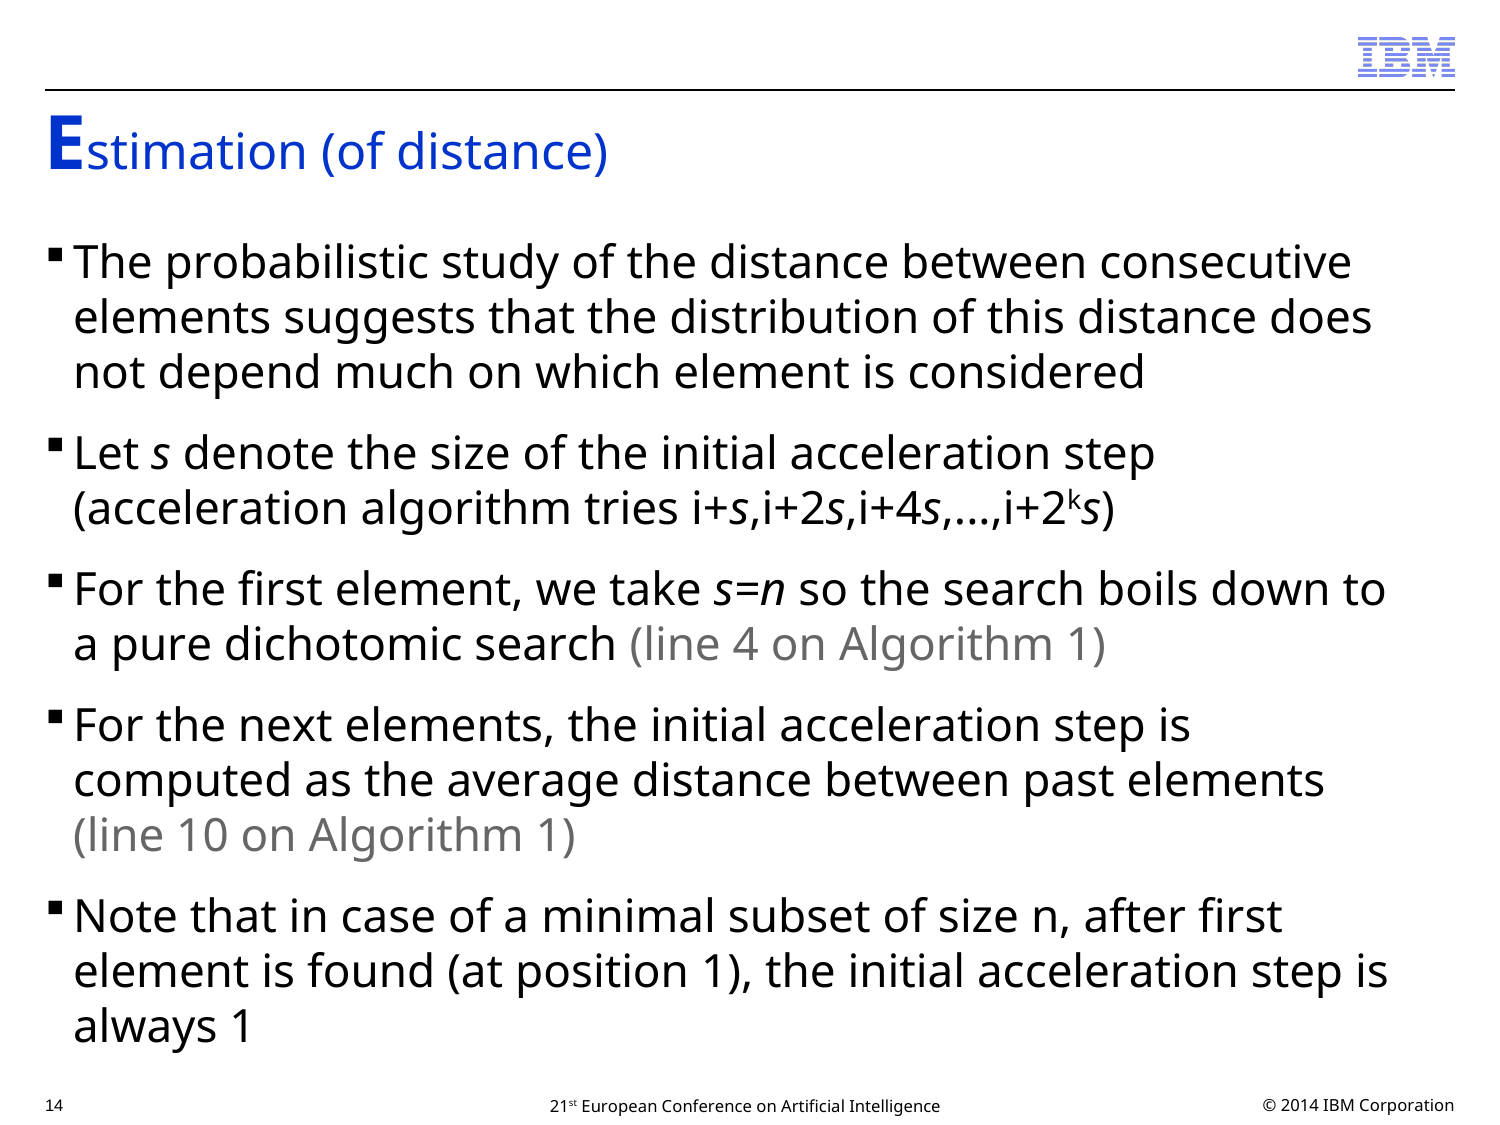

# Estimation (of distance)
The probabilistic study of the distance between consecutive elements suggests that the distribution of this distance does not depend much on which element is considered
Let s denote the size of the initial acceleration step (acceleration algorithm tries i+s,i+2s,i+4s,...,i+2ks)
For the first element, we take s=n so the search boils down to a pure dichotomic search (line 4 on Algorithm 1)
For the next elements, the initial acceleration step is computed as the average distance between past elements (line 10 on Algorithm 1)
Note that in case of a minimal subset of size n, after first element is found (at position 1), the initial acceleration step is always 1
14